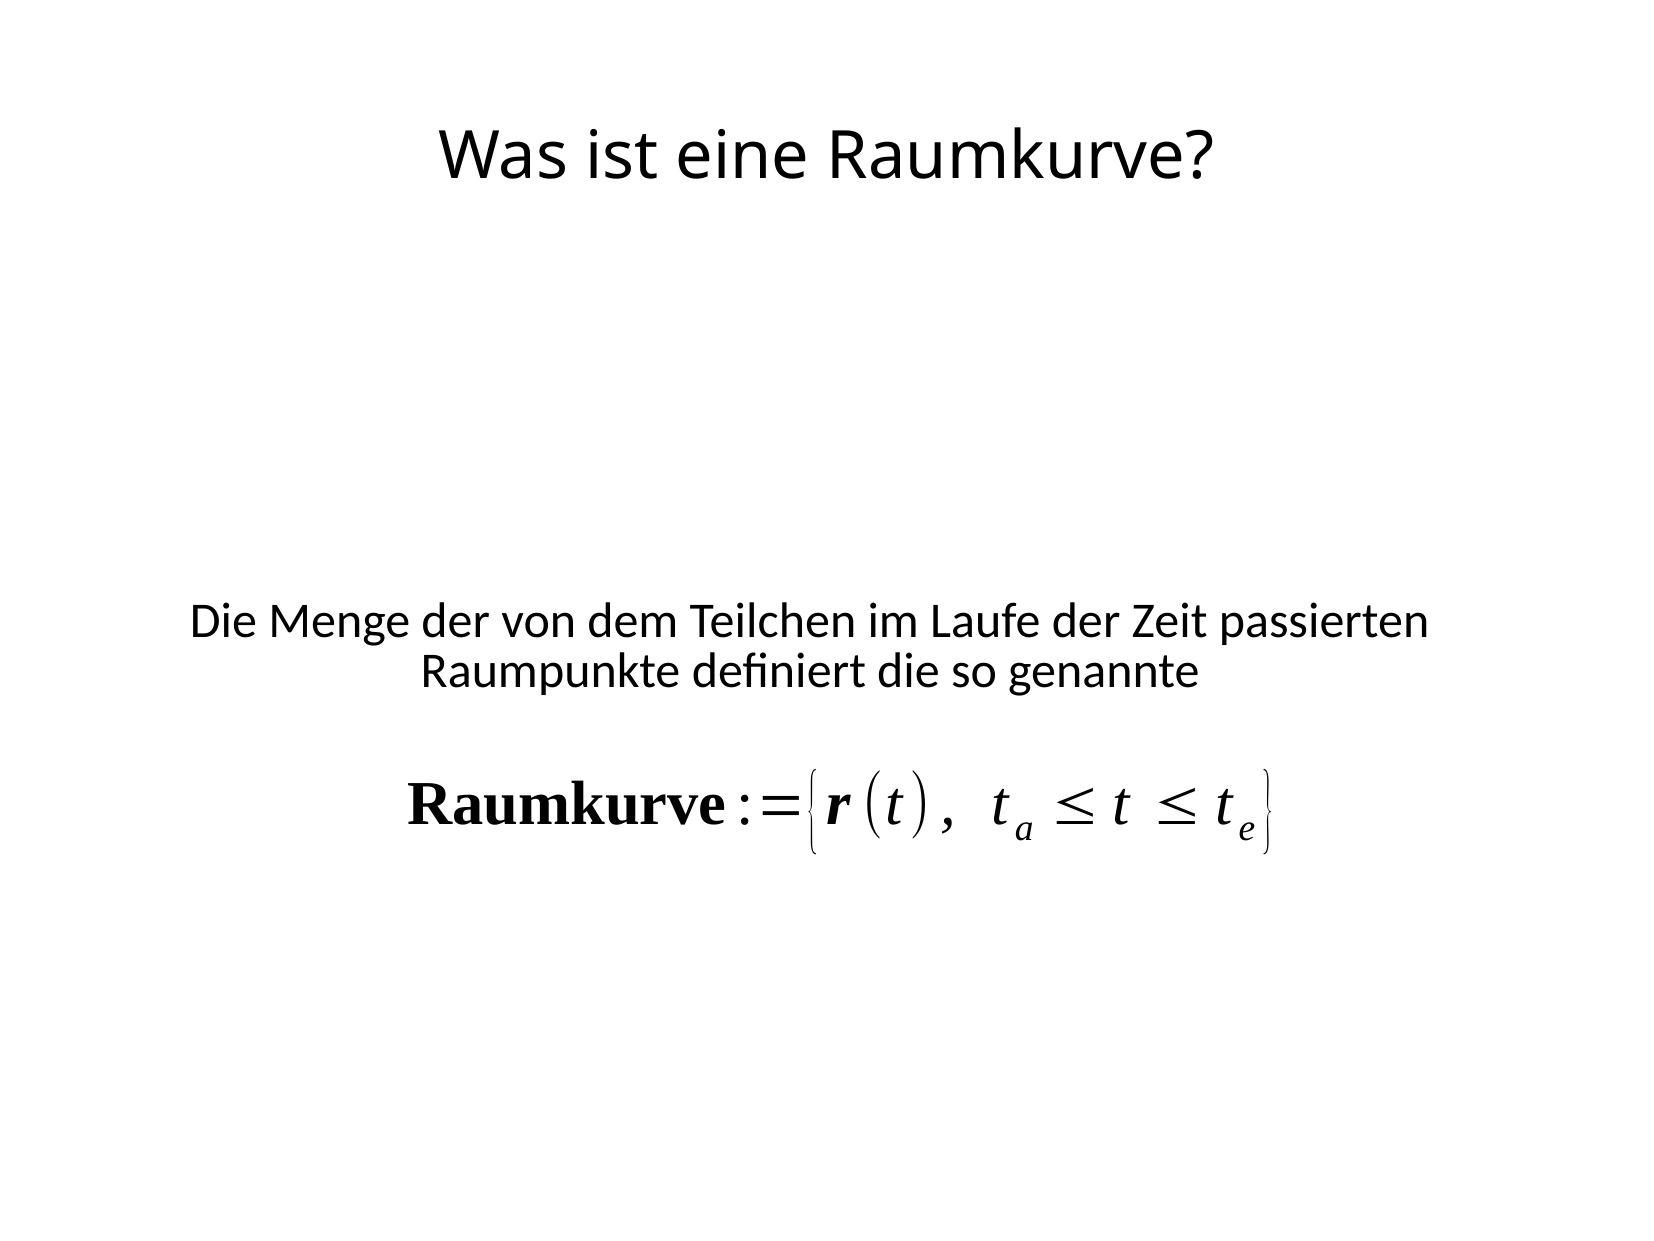

# Was ist eine Raumkurve?
Die Menge der von dem Teilchen im Laufe der Zeit passierten Raumpunkte definiert die so genannte